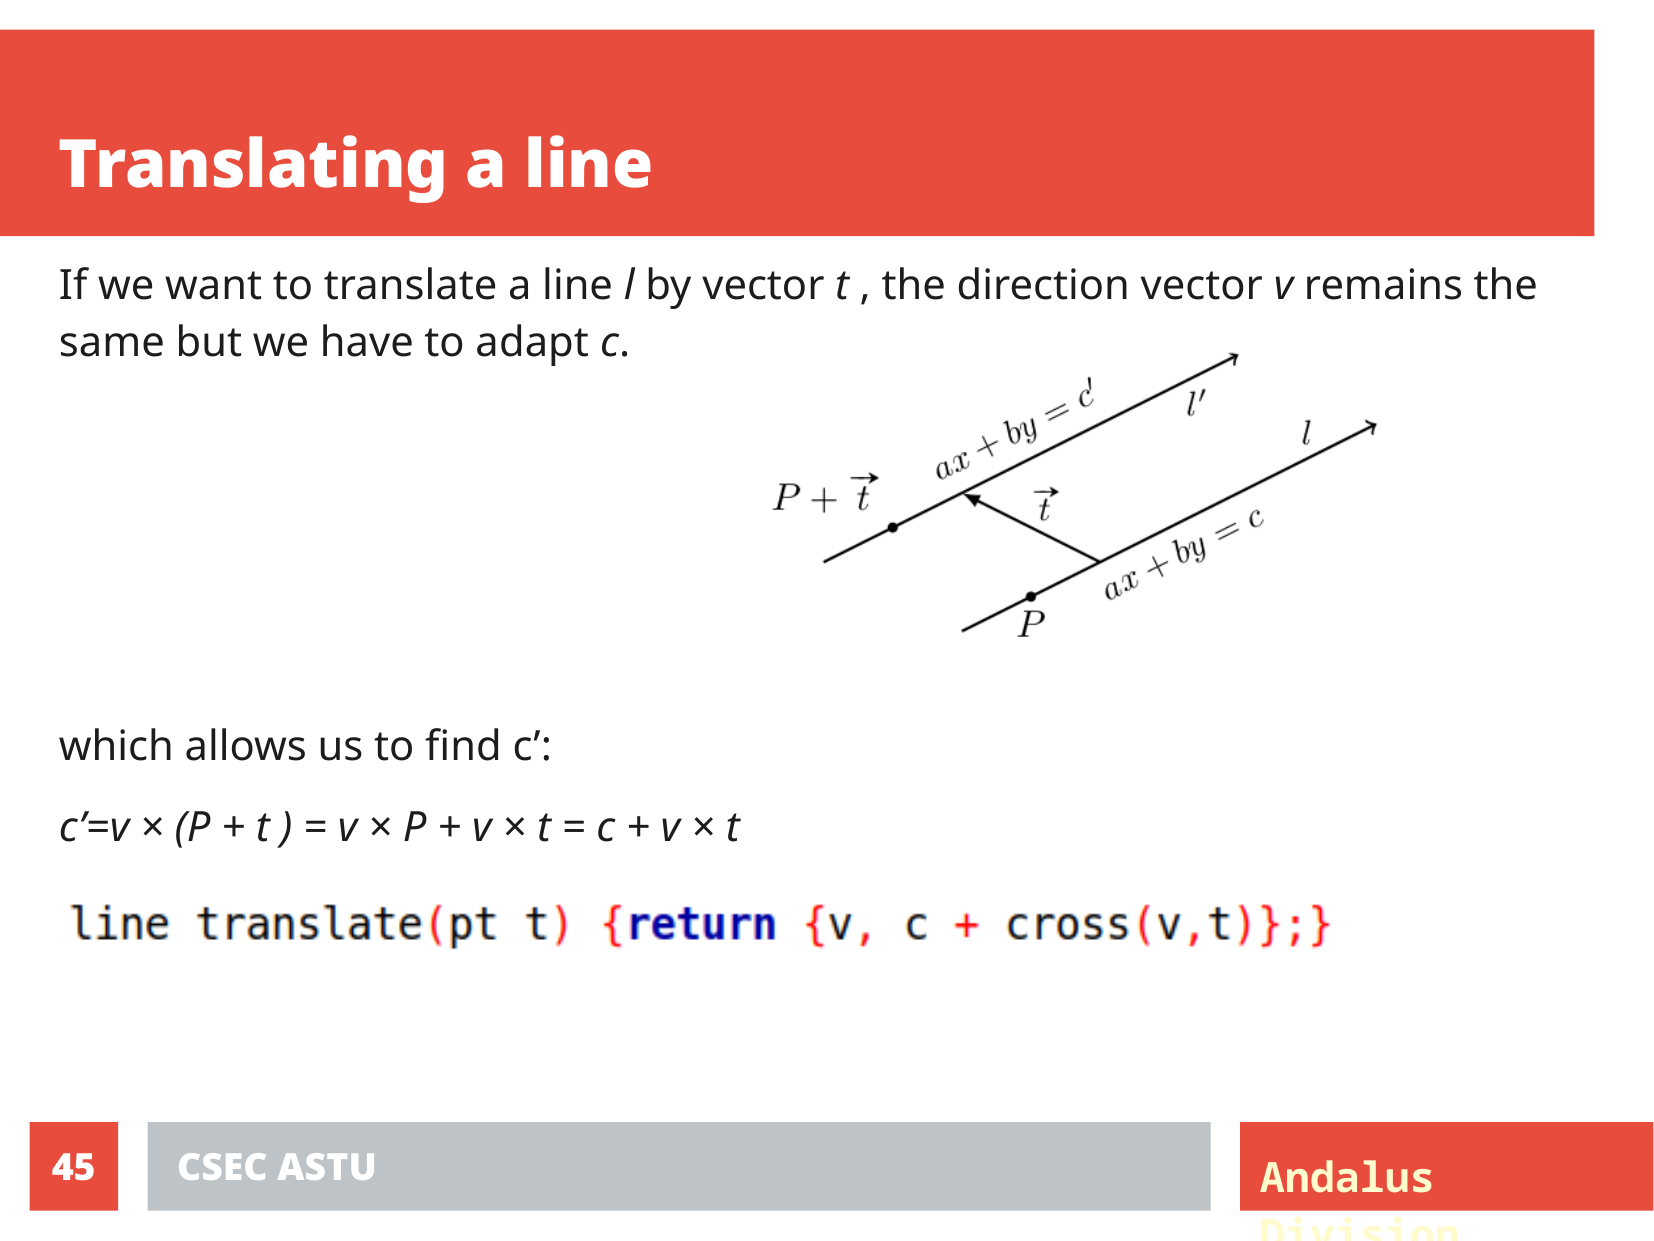

# Translating a line
If we want to translate a line l by vector t , the direction vector v remains the same but we have to adapt c.
which allows us to find c’:
c’=v × (P + t ) = v × P + v × t = c + v × t
45
CSEC ASTU
Andalus Division